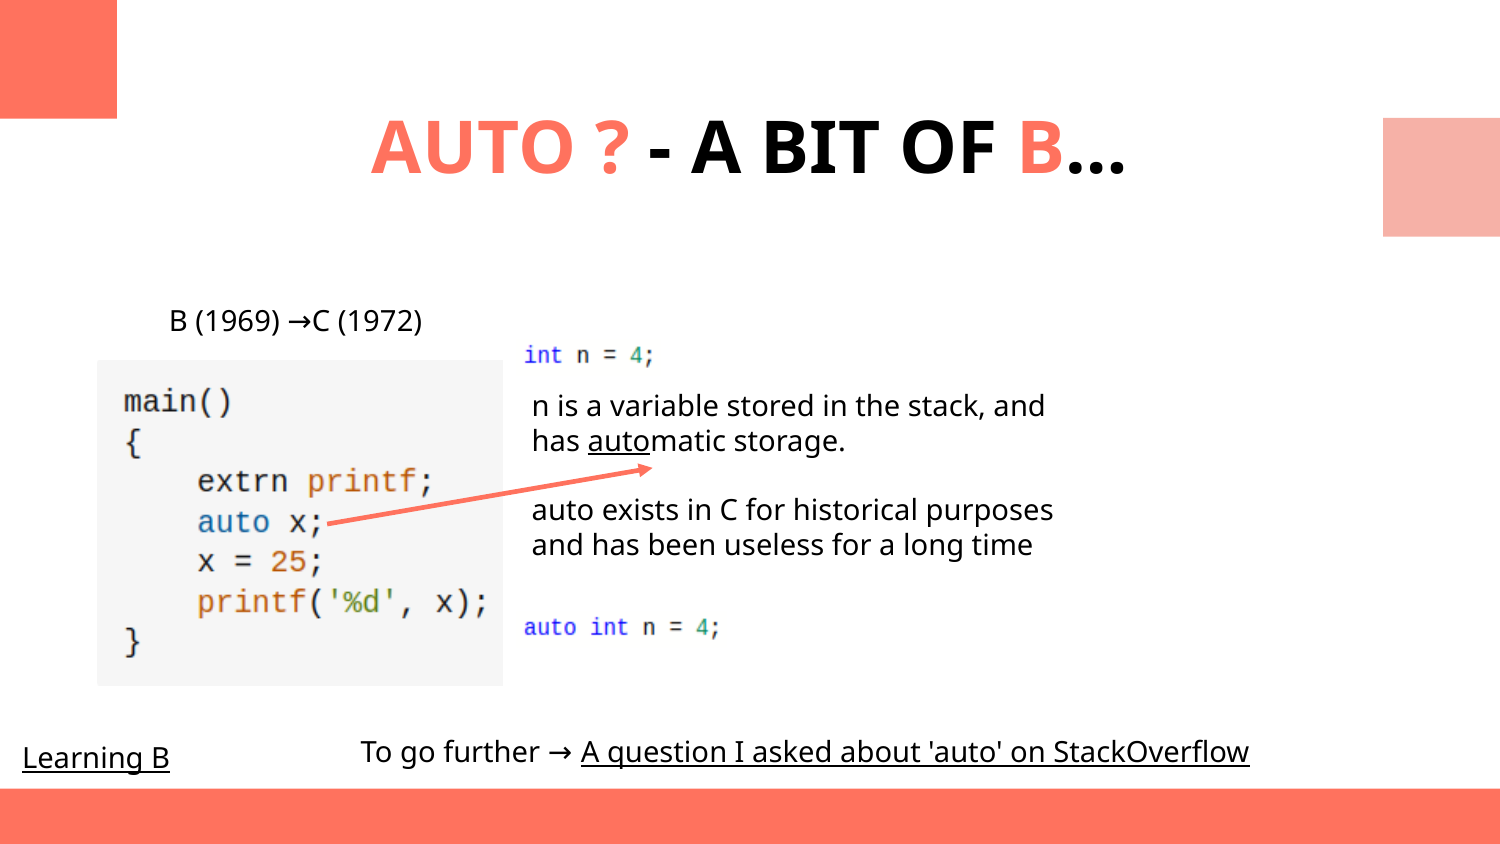

# AUTO ? - A BIT OF B…
B (1969) →C (1972)
n is a variable stored in the stack, and has automatic storage.
auto exists in C for historical purposes and has been useless for a long time
To go further → A question I asked about 'auto' on StackOverflow
Learning B